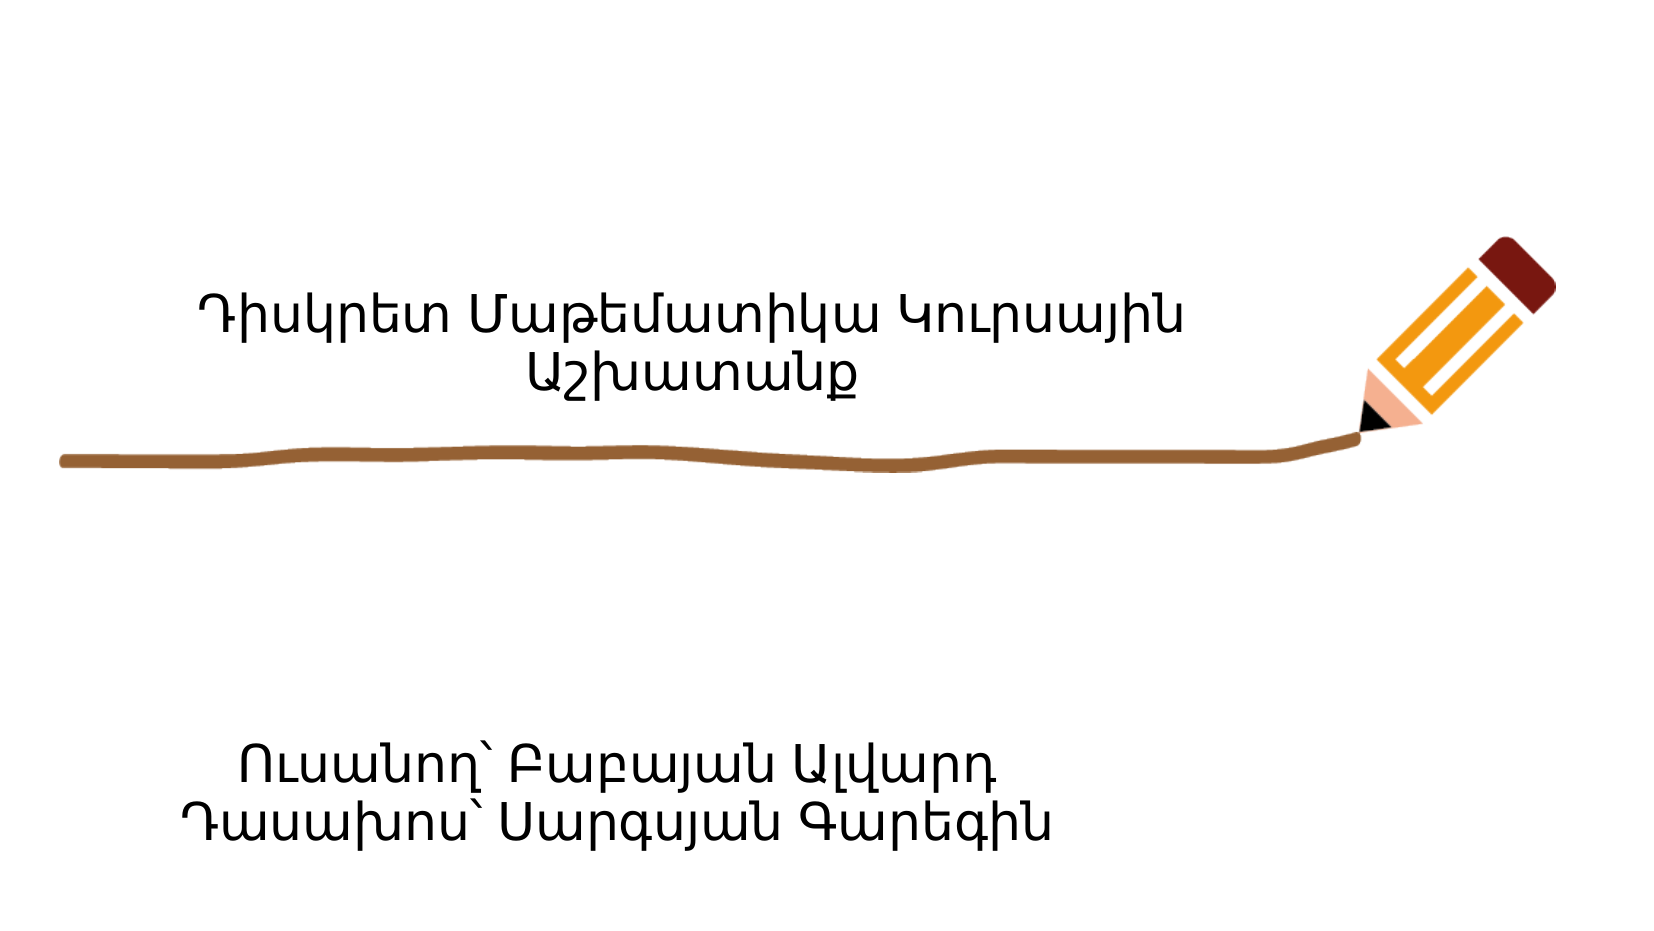

# Դիսկրետ Մաթեմատիկա Կուրսային Աշխատանք
Ուսանող՝ Բաբայան Ալվարդ
Դասախոս՝ Սարգսյան Գարեգին